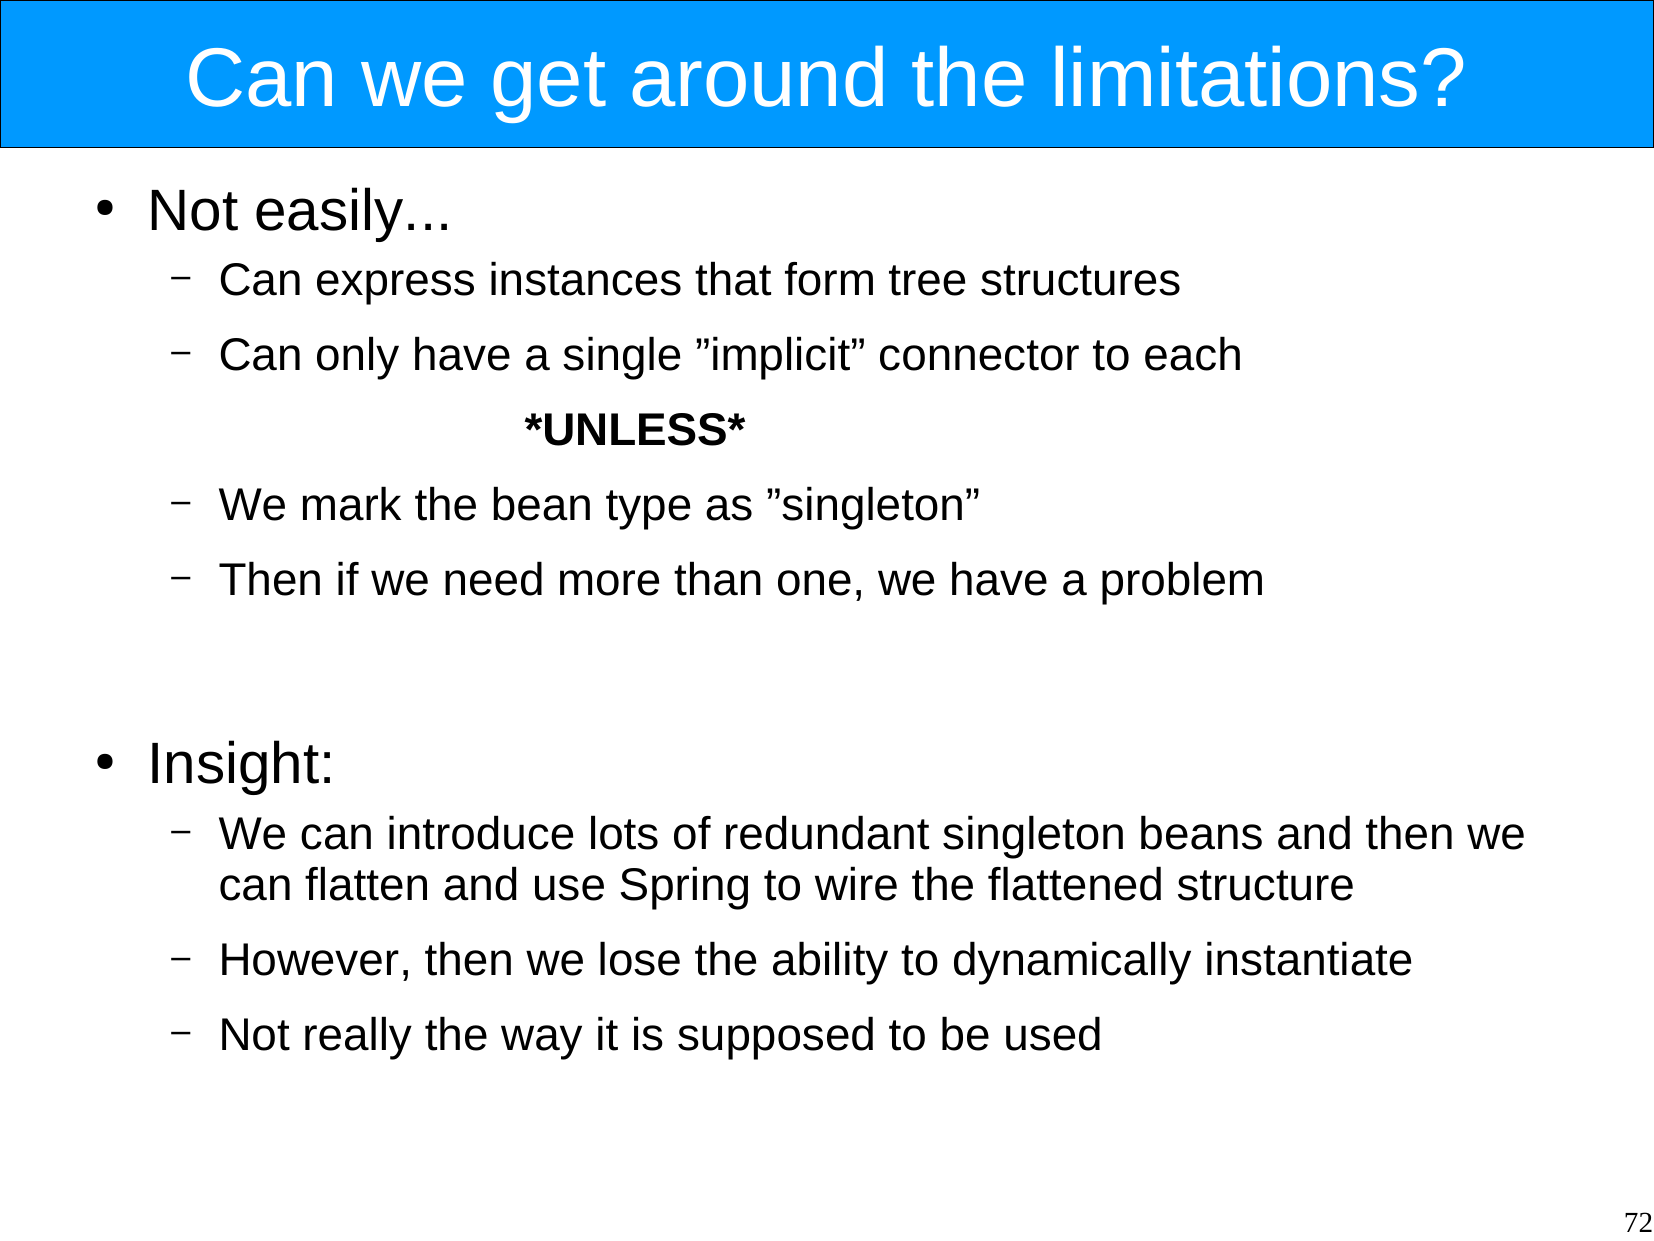

# Can we get around the limitations?
Not easily...
Can express instances that form tree structures
Can only have a single ”implicit” connector to each
 *UNLESS*
We mark the bean type as ”singleton”
Then if we need more than one, we have a problem
Insight:
We can introduce lots of redundant singleton beans and then we can flatten and use Spring to wire the flattened structure
However, then we lose the ability to dynamically instantiate
Not really the way it is supposed to be used
72